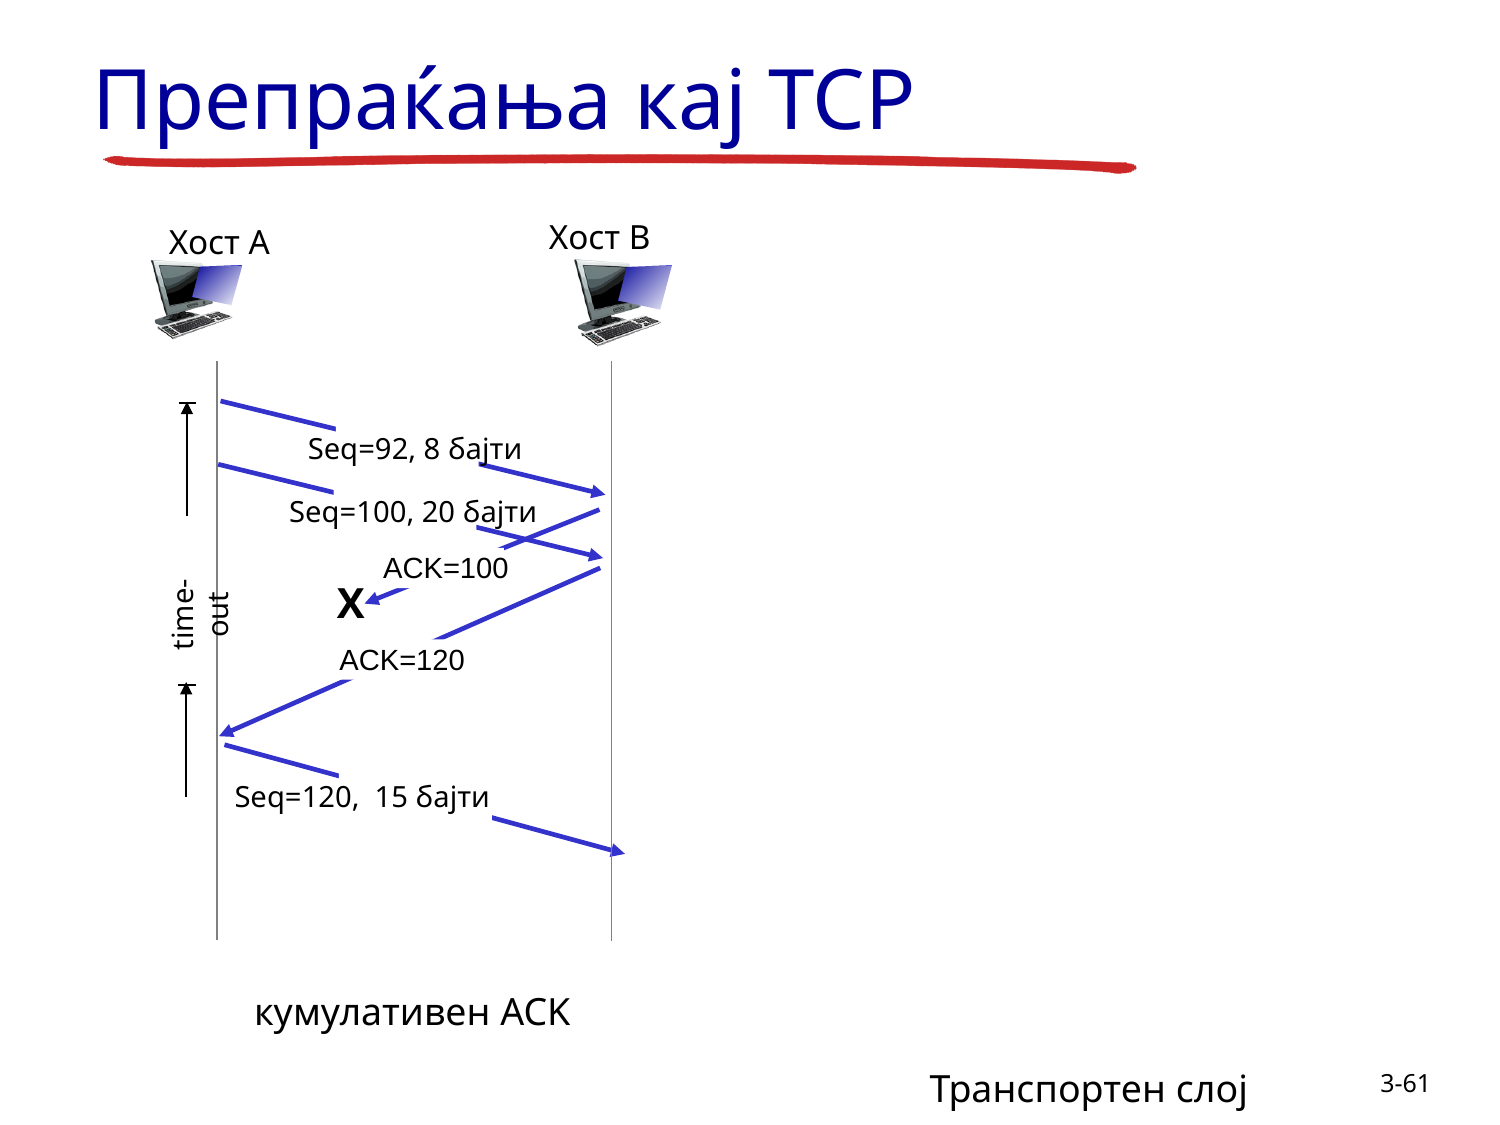

# Препраќања кај TCP
Хост B
Хост A
time-out
Seq=92, 8 бајти
Seq=100, 20 бајти
ACK=100
X
ACK=120
Seq=120, 15 бајти
кумулативен ACK
Транспортен слој